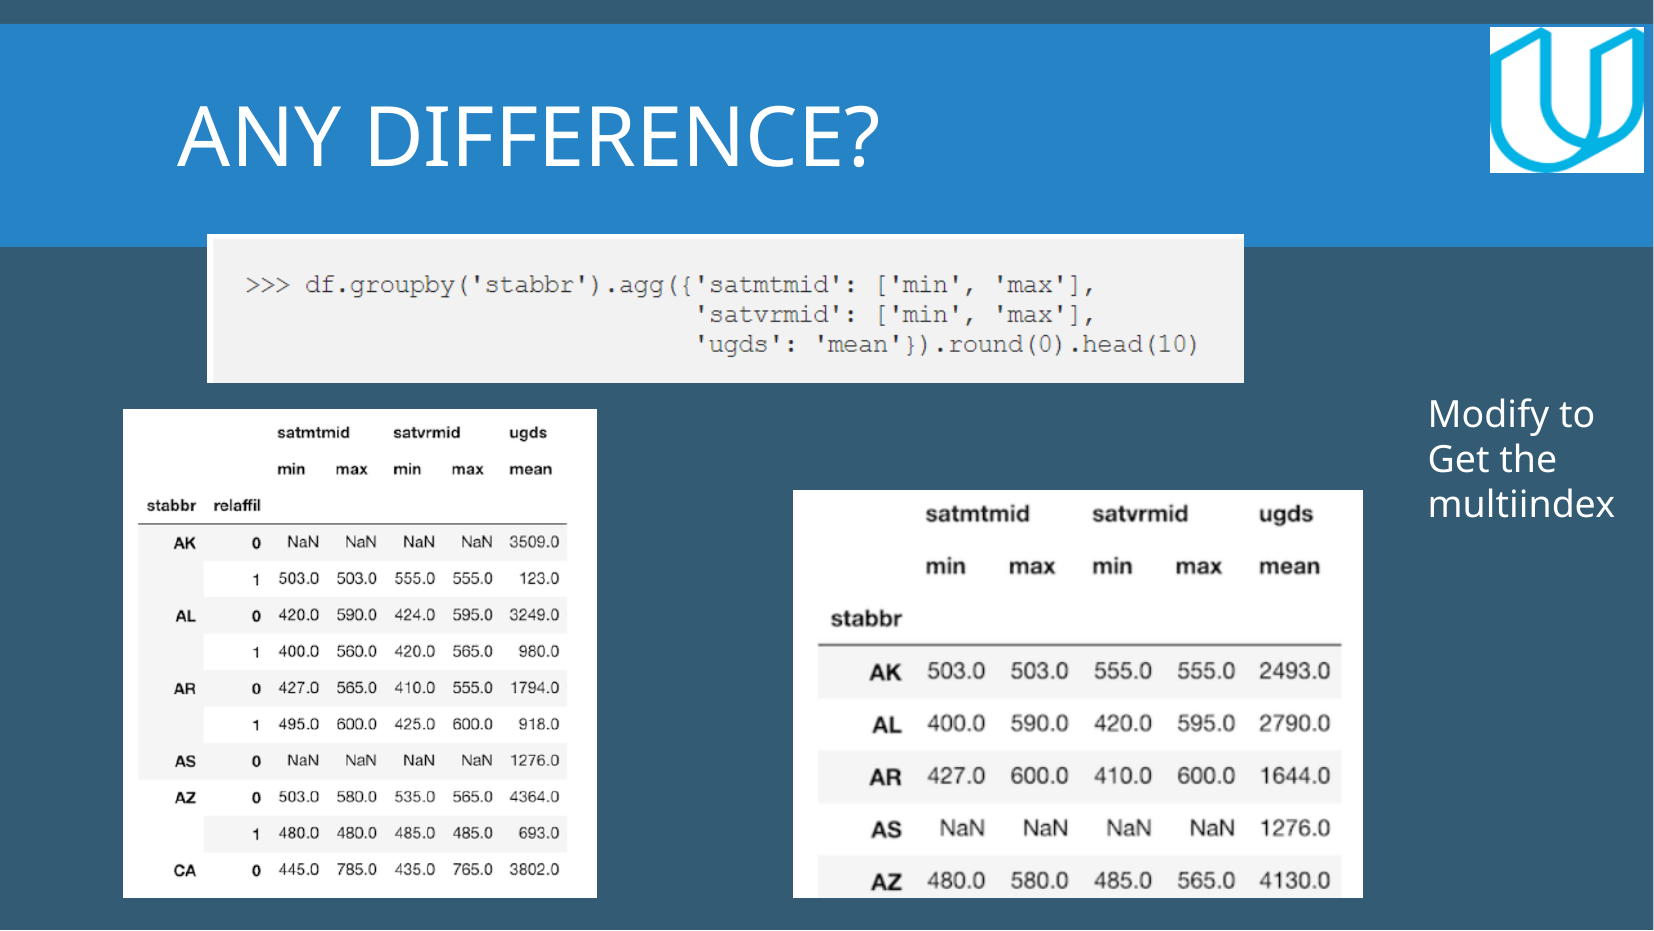

Any difference?
Modify to
Get the
multiindex